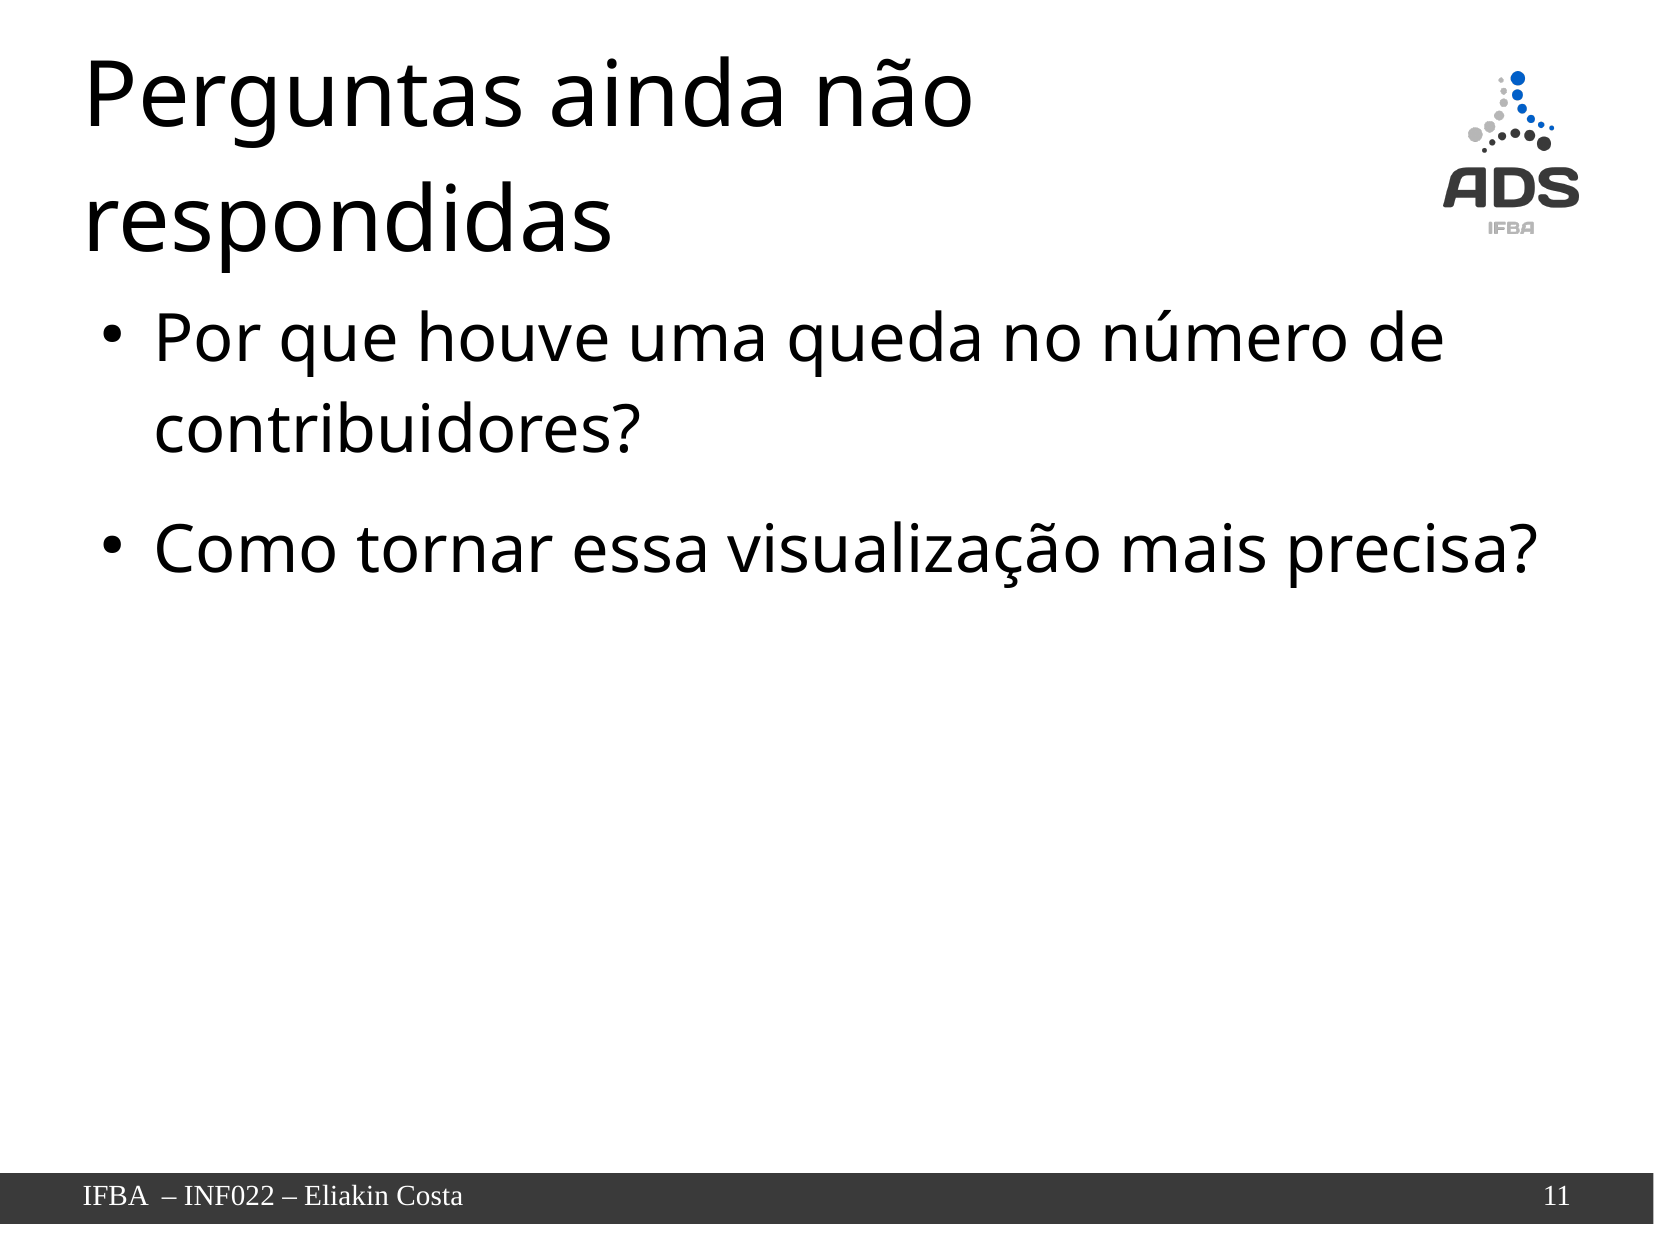

# Perguntas ainda não respondidas
Por que houve uma queda no número de contribuidores?
Como tornar essa visualização mais precisa?
11